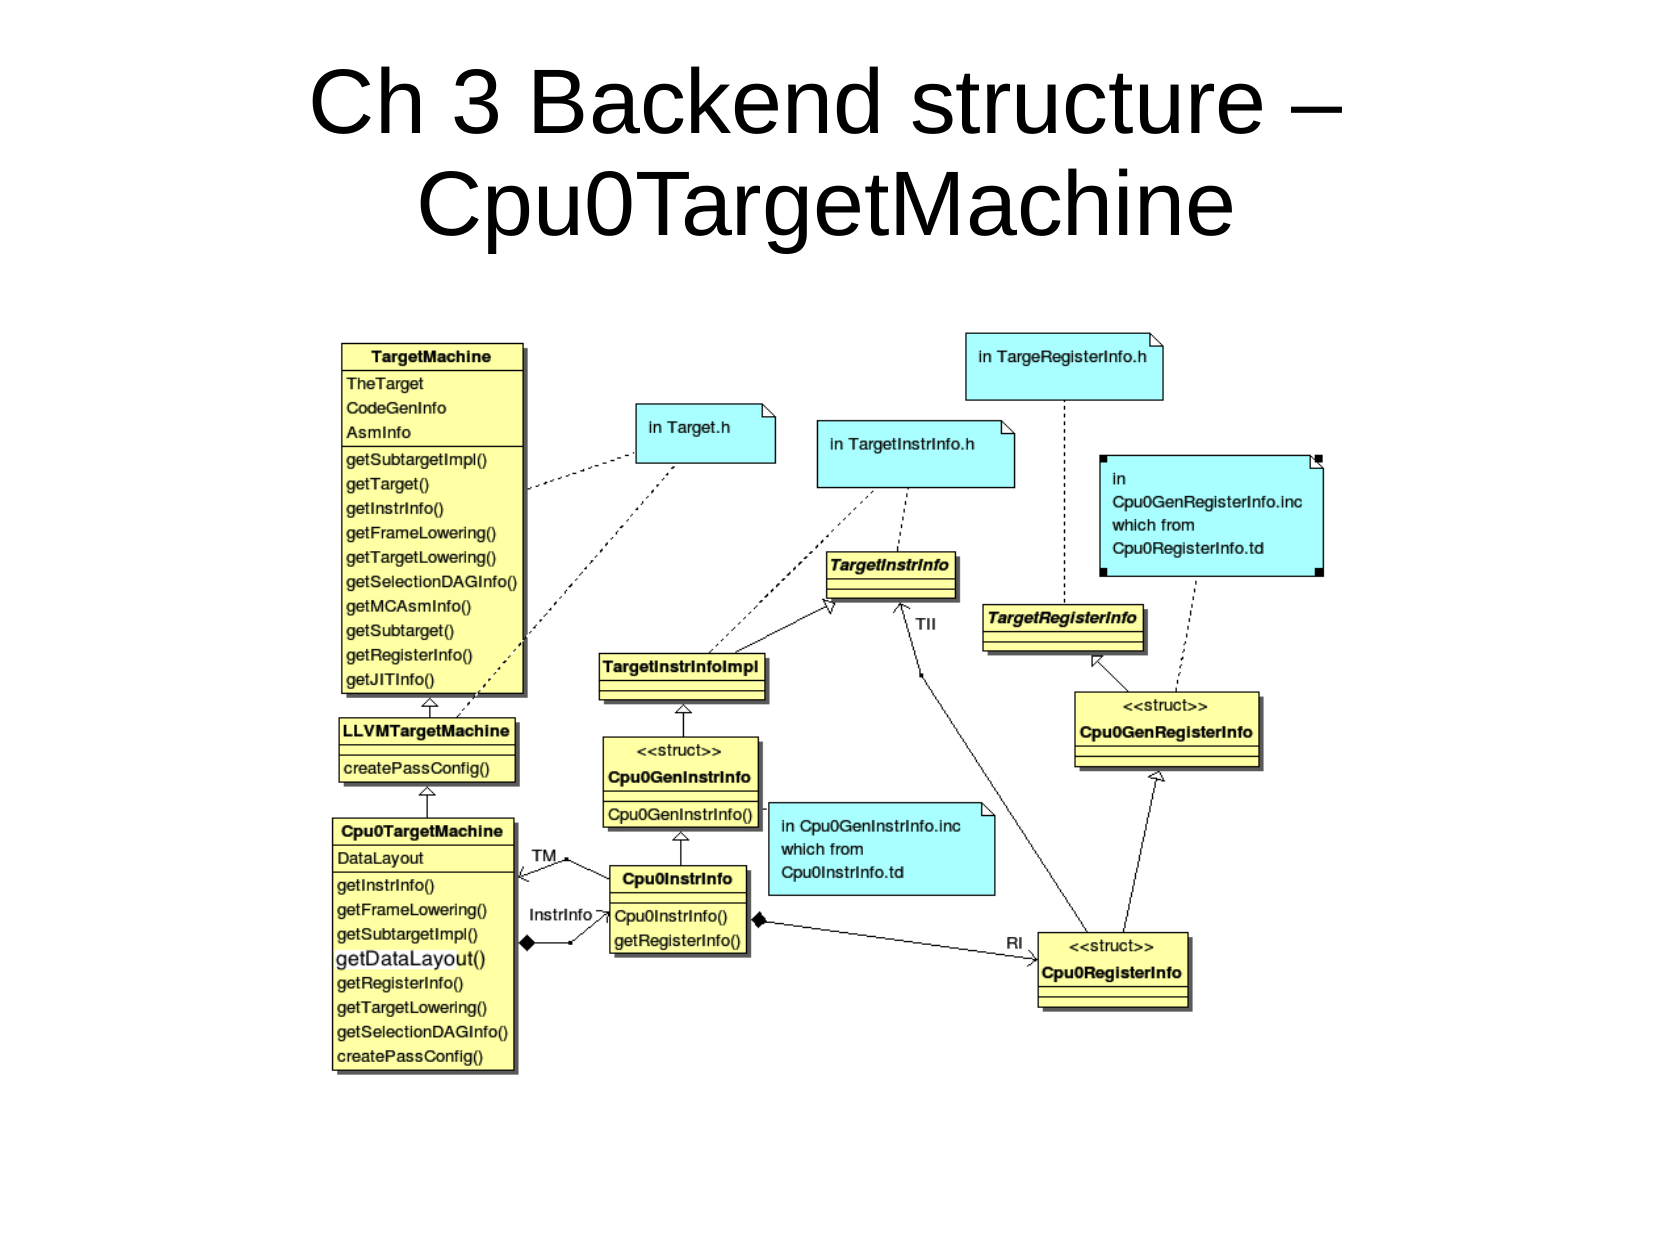

# Ch 3 Backend structure – Cpu0TargetMachine